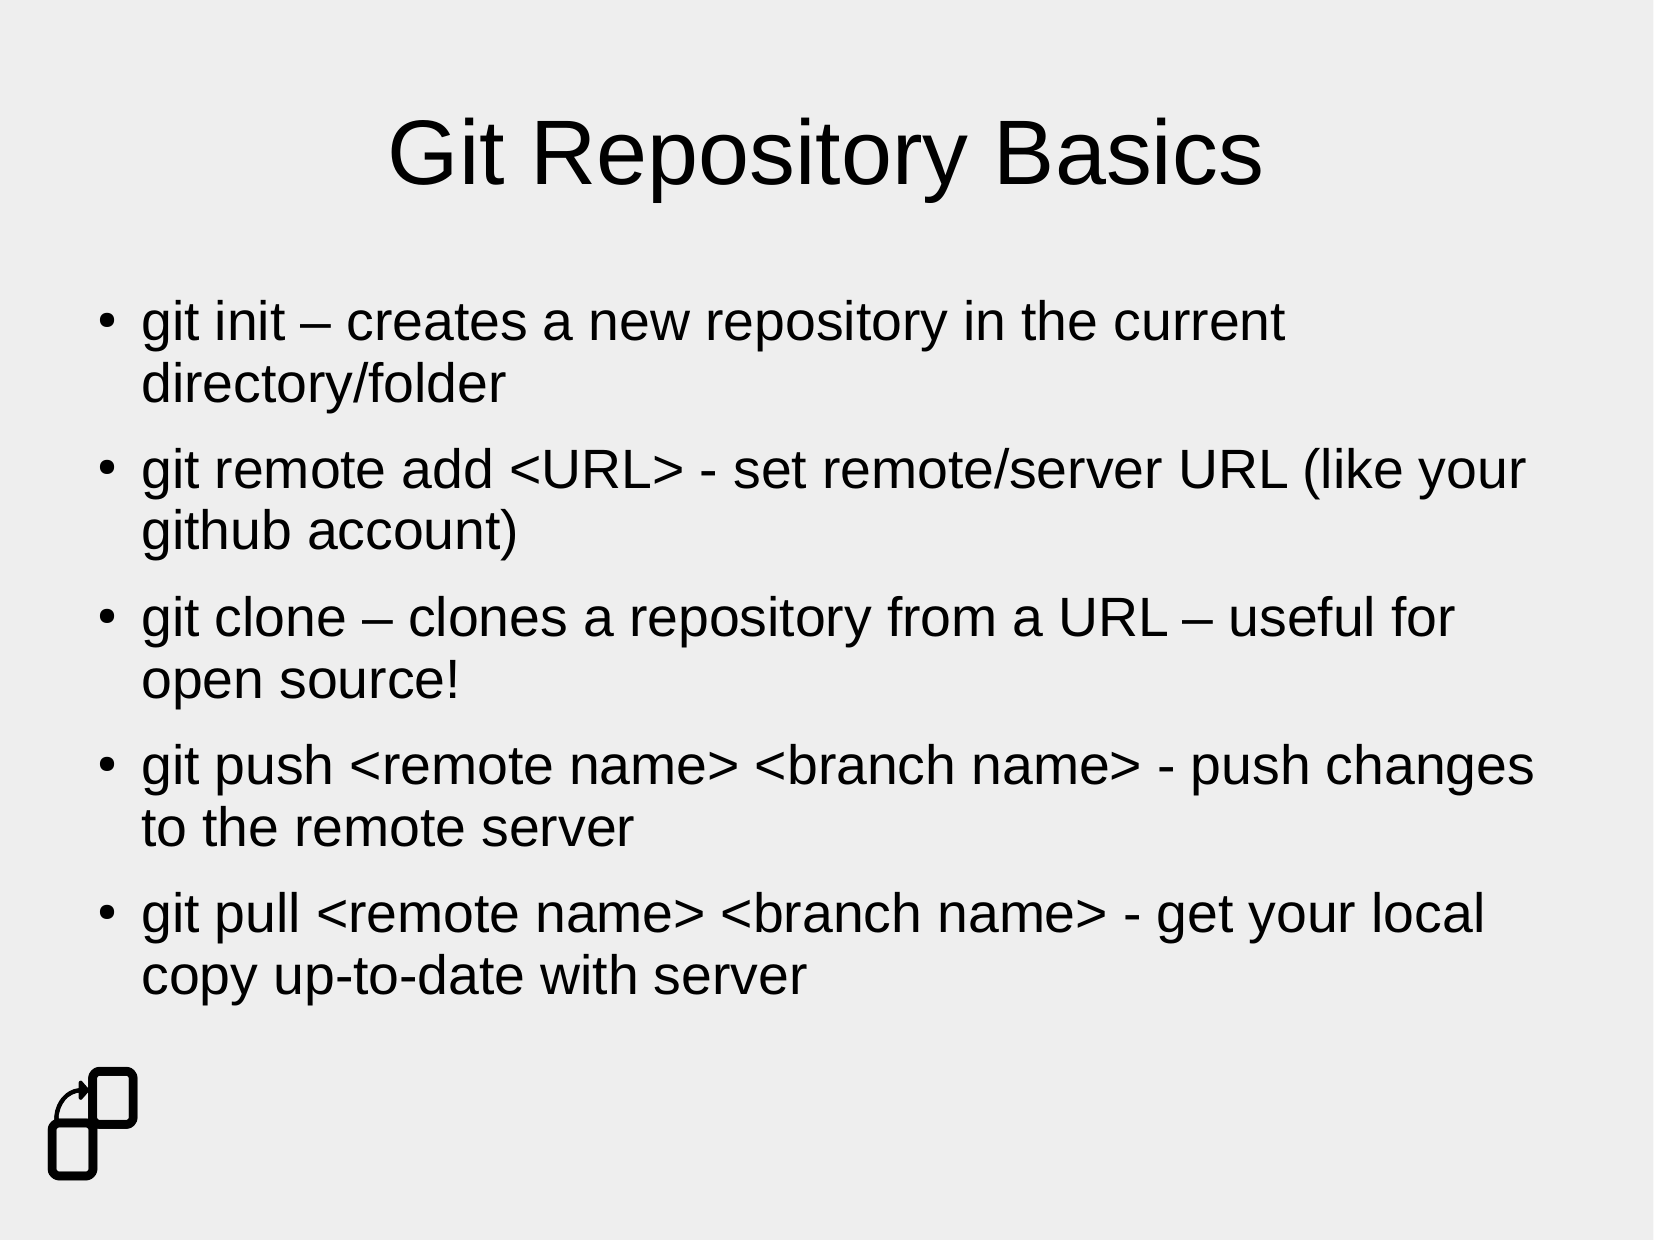

# Git Repository Basics
git init – creates a new repository in the current directory/folder
git remote add <URL> - set remote/server URL (like your github account)
git clone – clones a repository from a URL – useful for open source!
git push <remote name> <branch name> - push changes to the remote server
git pull <remote name> <branch name> - get your local copy up-to-date with server